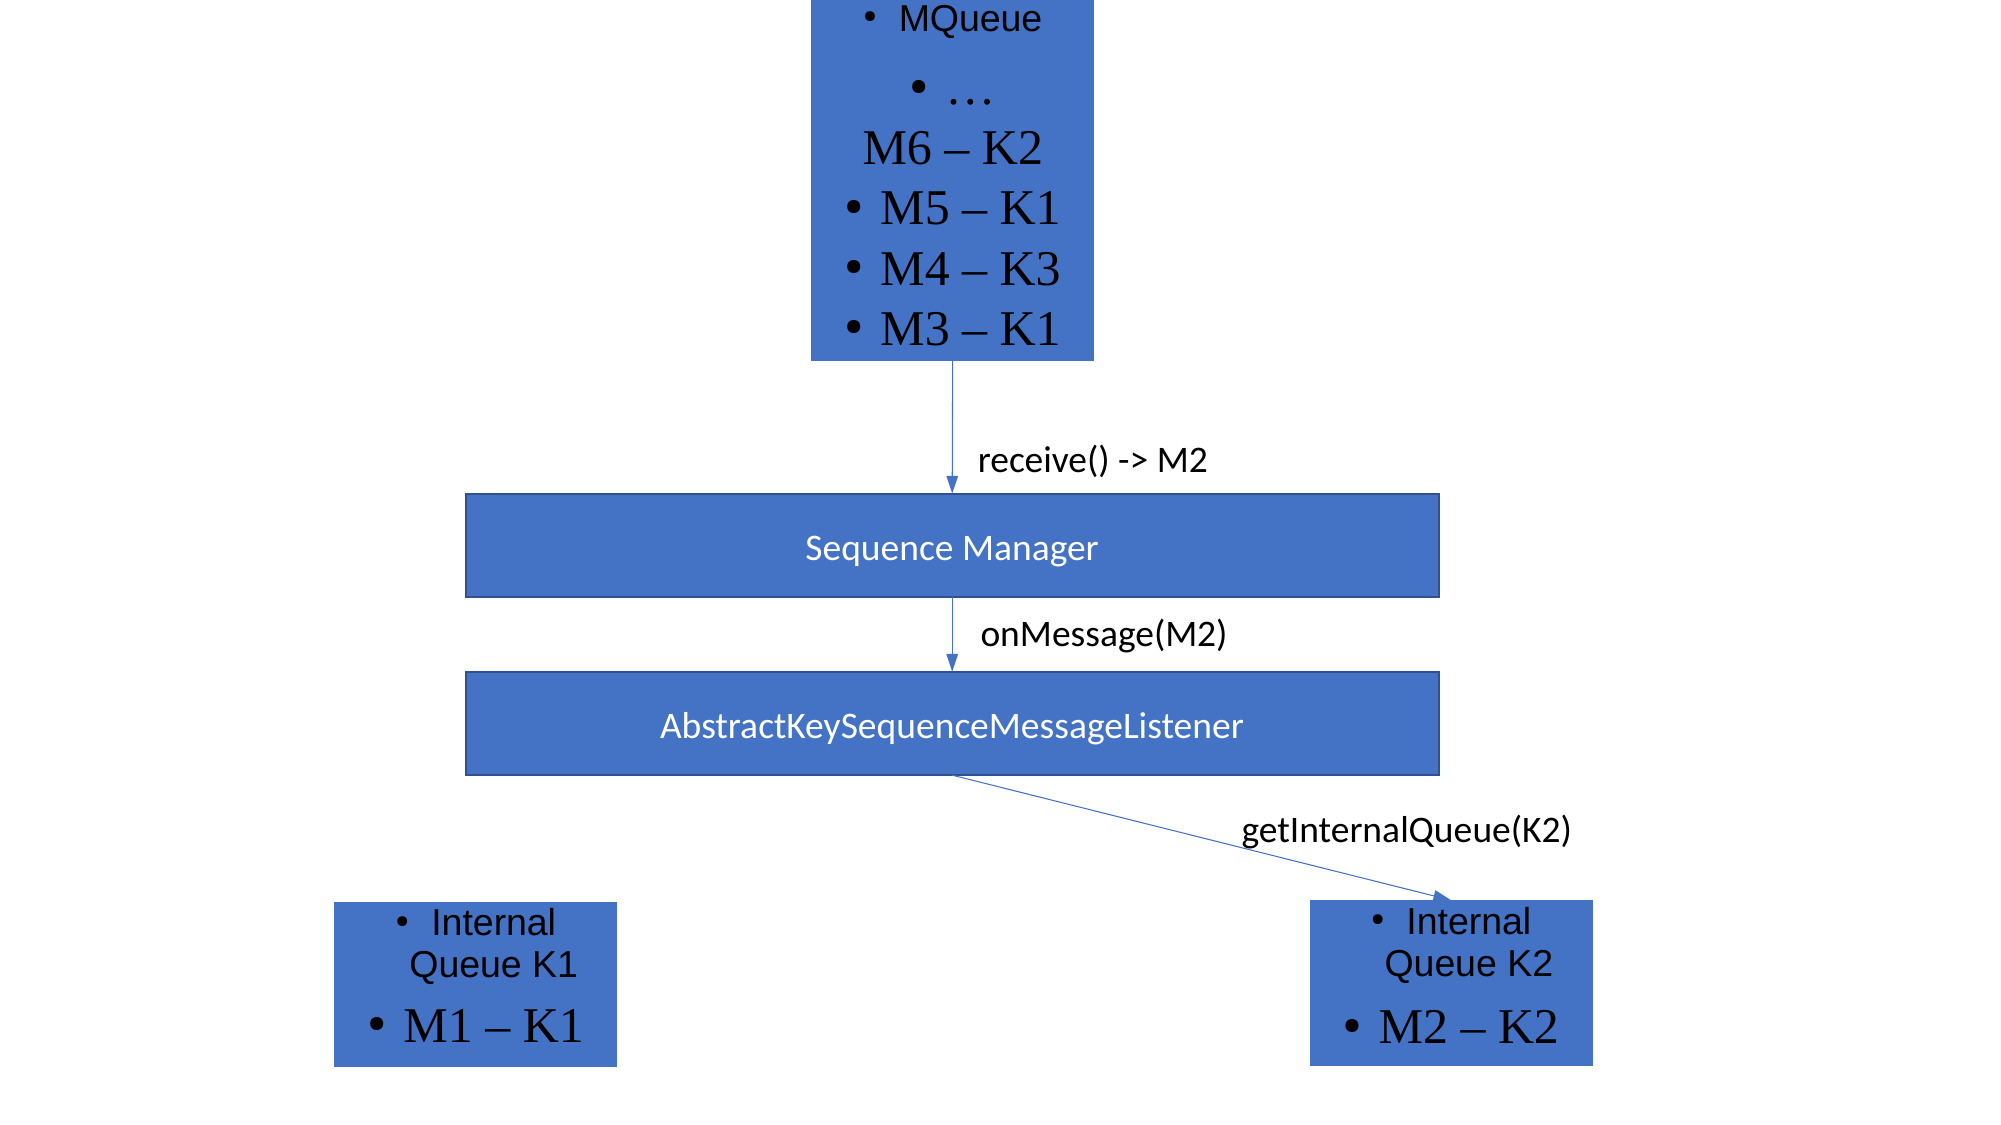

| MQueue |
| --- |
| … |
| M6 – K2 |
| M5 – K1 |
| M4 – K3 |
| M3 – K1 |
receive() -> M2
Sequence Manager
onMessage(M2)
AbstractKeySequenceMessageListener
getInternalQueue(K2)
| Internal Queue K2 |
| --- |
| M2 – K2 |
| Internal Queue K1 |
| --- |
| M1 – K1 |